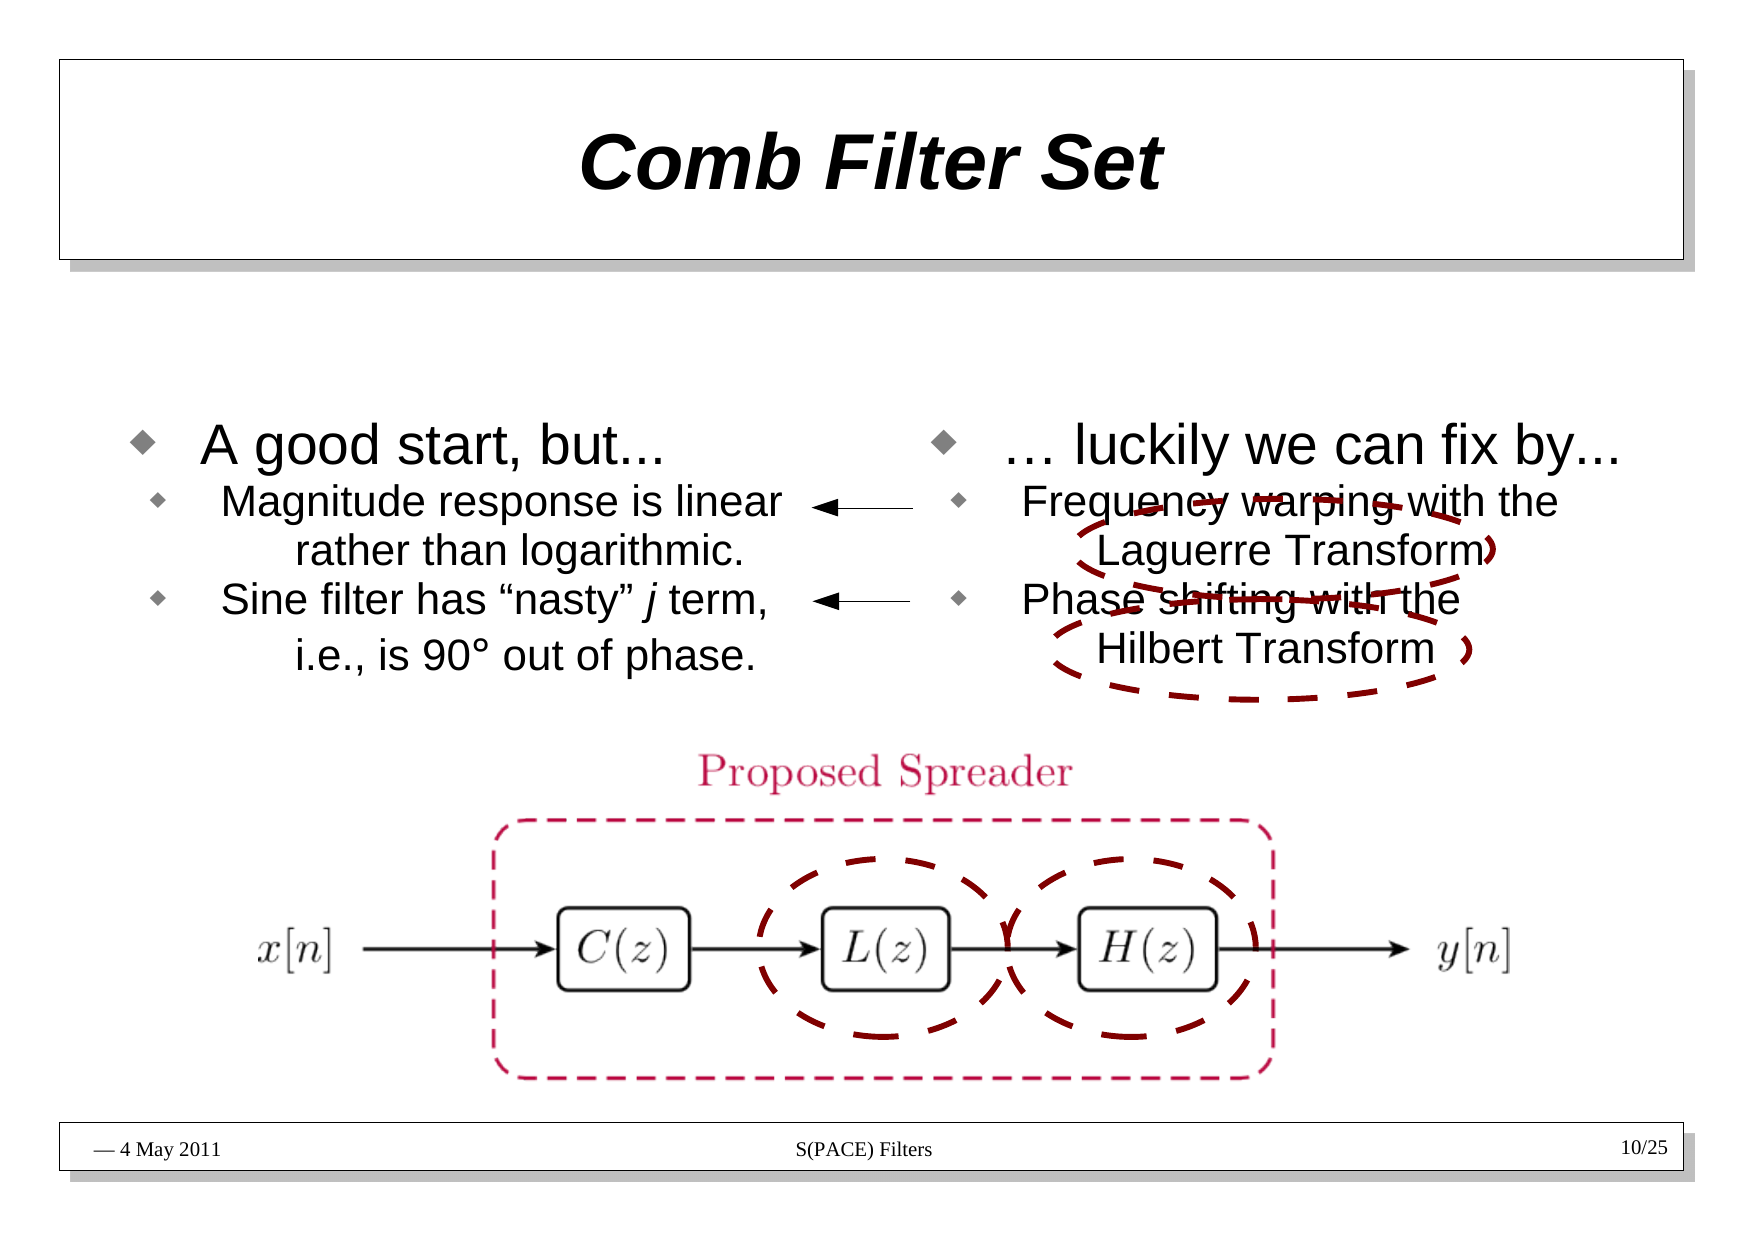

# Comb Filter Set
A good start, but...
Magnitude response is linear rather than logarithmic.
Sine filter has “nasty” j term,
i.e., is 90° out of phase.
… luckily we can fix by...
Frequency warping with the Laguerre Transform
Phase shifting with the
Hilbert Transform